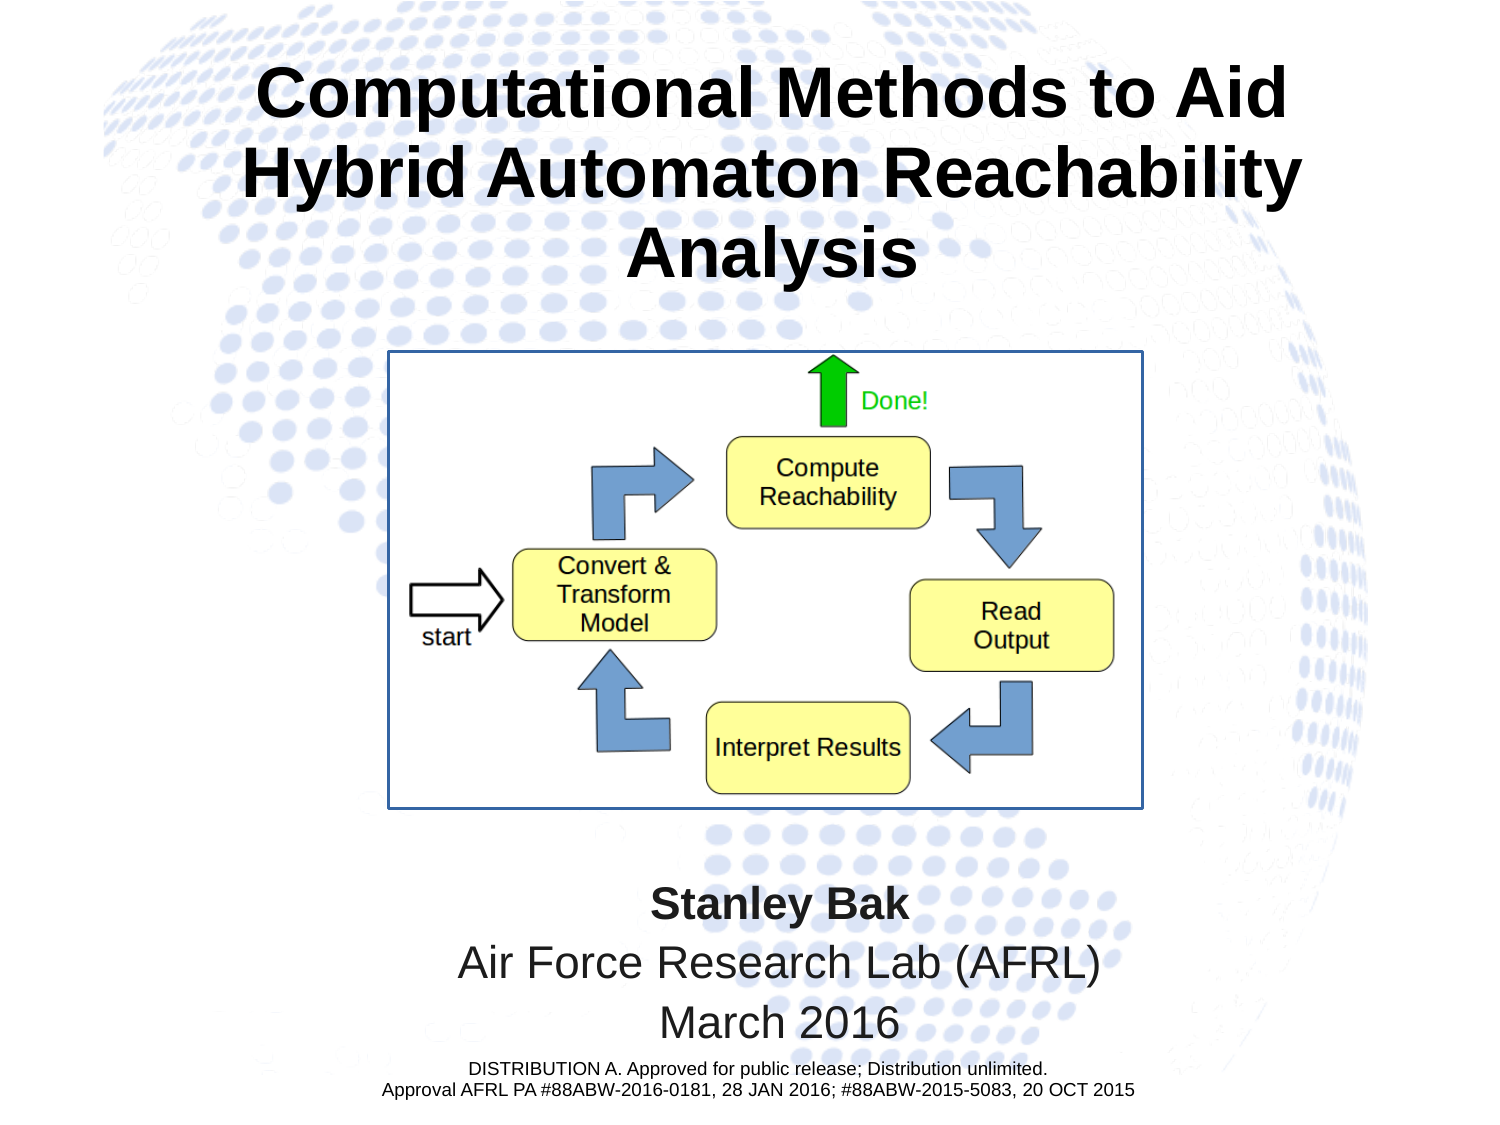

# Computational Methods to Aid Hybrid Automaton Reachability Analysis
Stanley Bak
Air Force Research Lab (AFRL)
March 2016